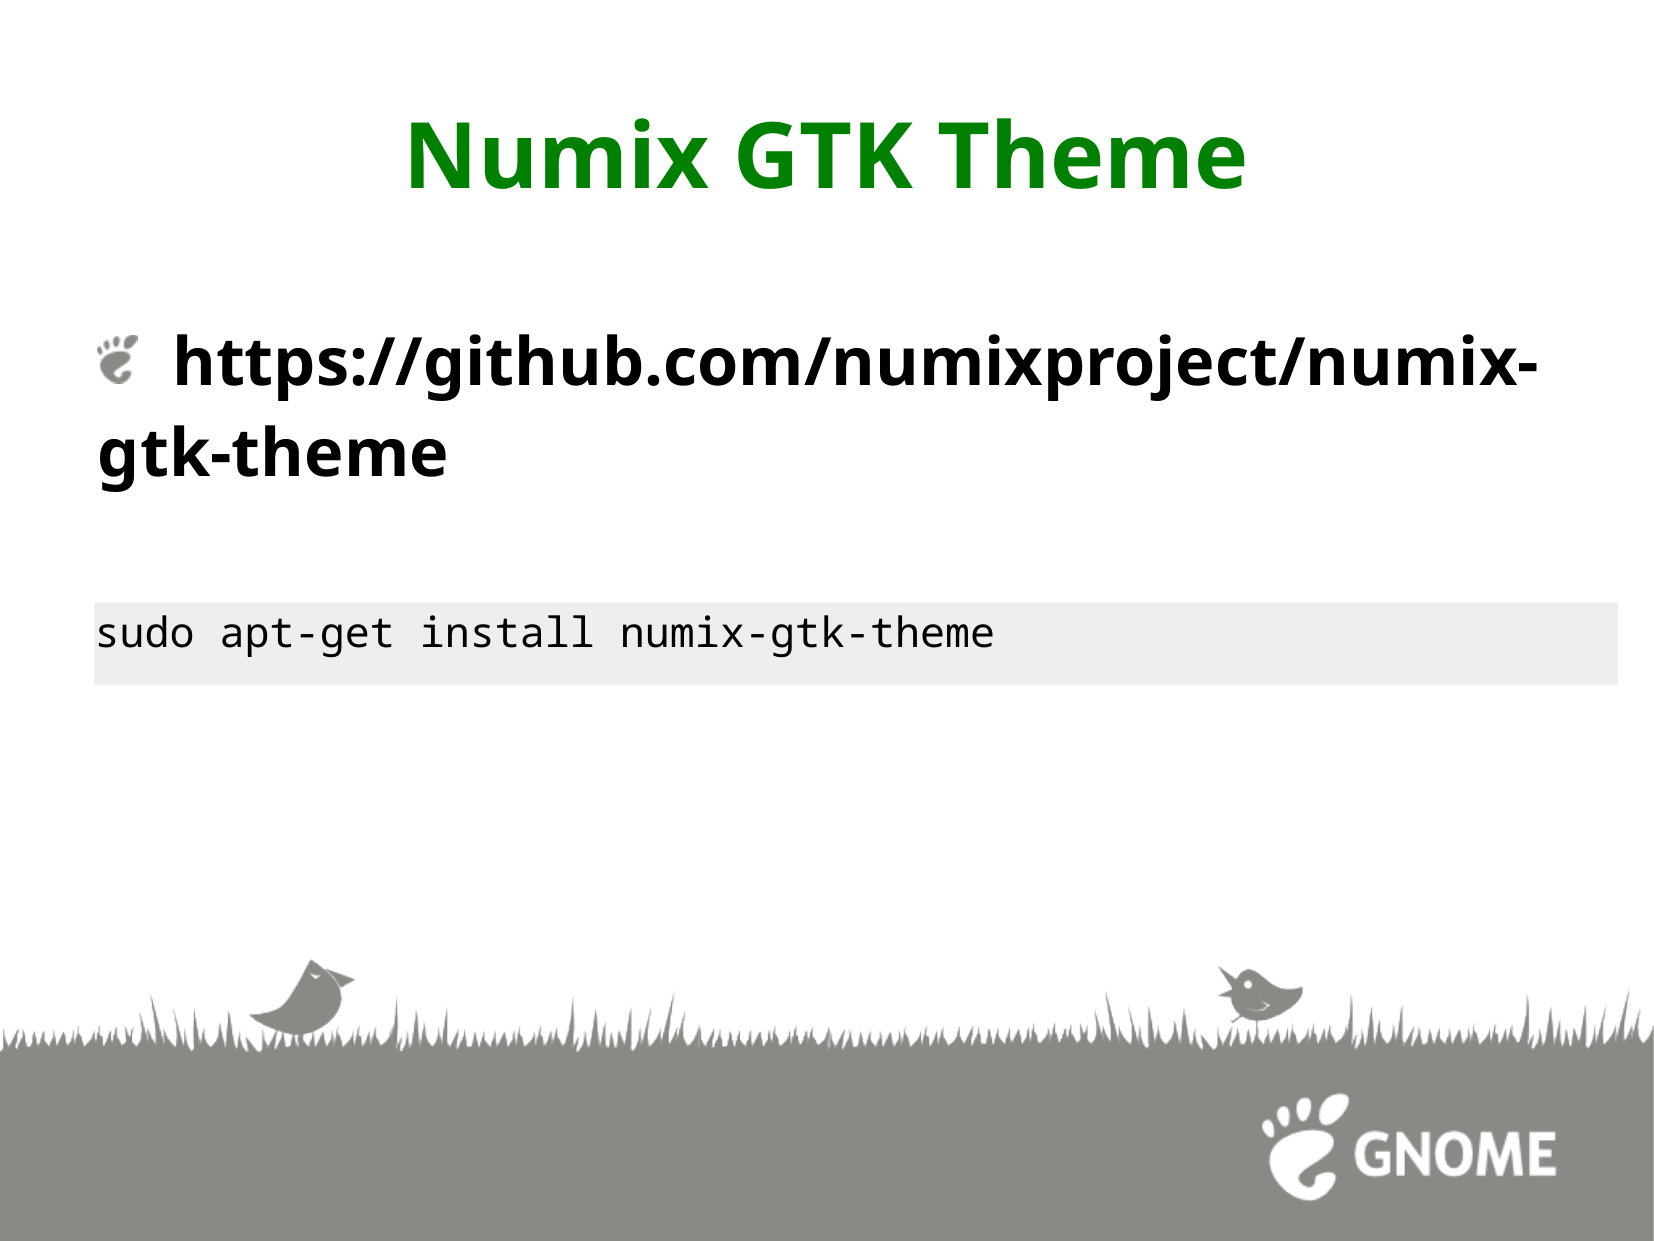

# Numix GTK Theme
 https://github.com/numixproject/numix-gtk-theme
sudo apt-get install numix-gtk-theme